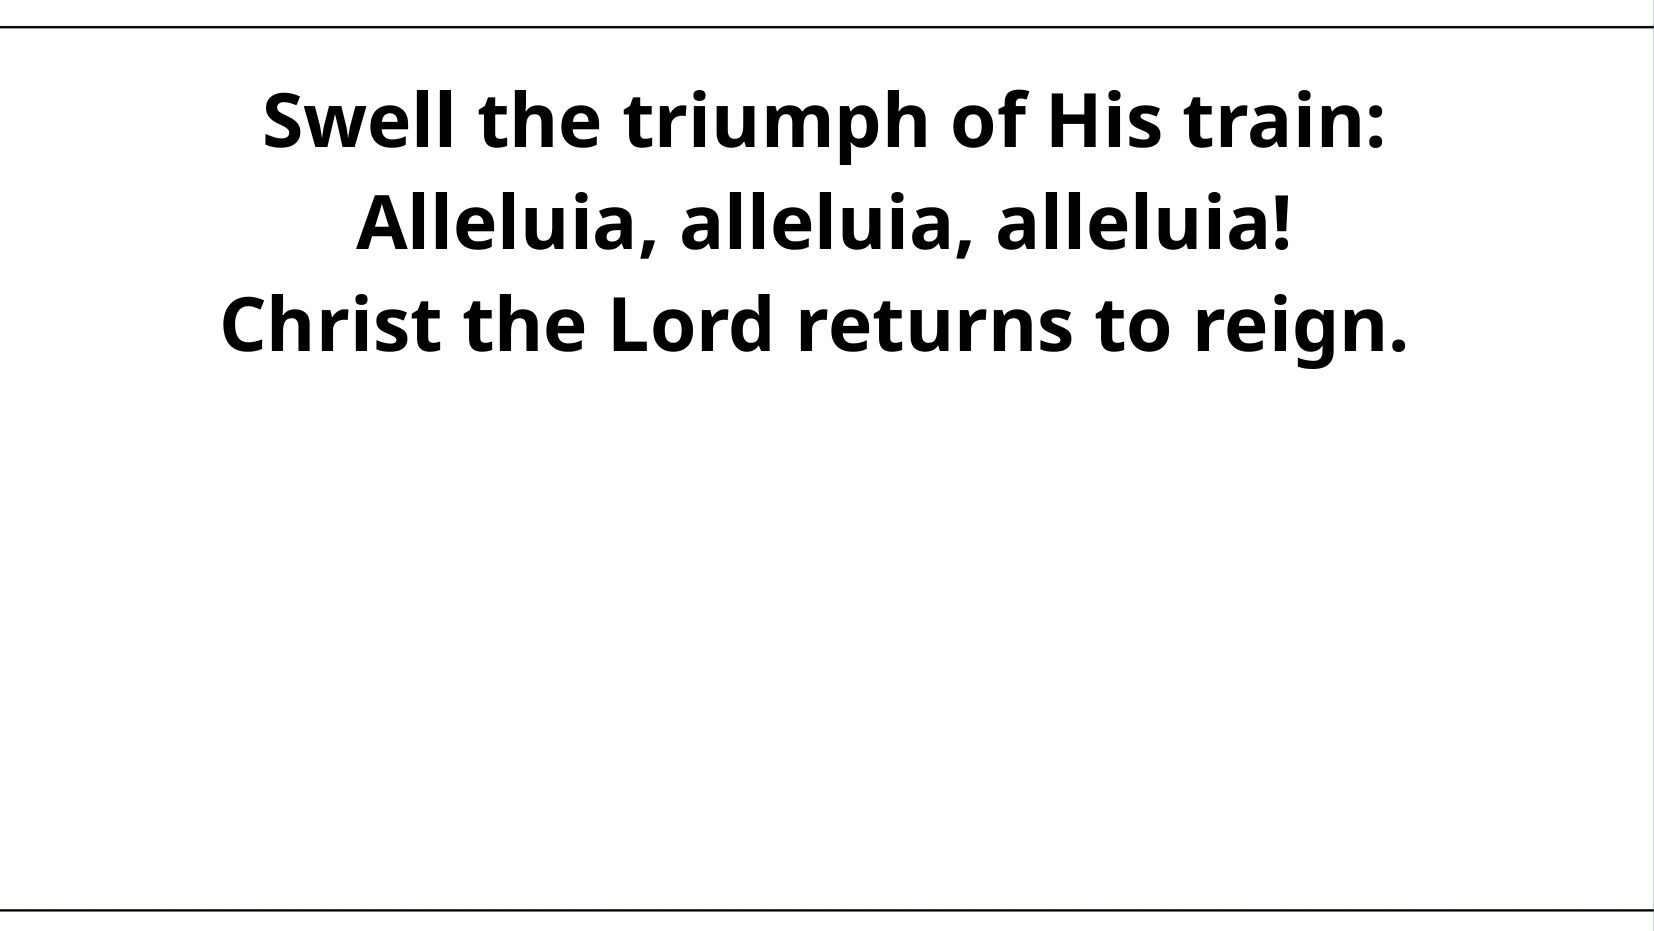

Swell the triumph of His train:
Alleluia, alleluia, alleluia!
Christ the Lord returns to reign.